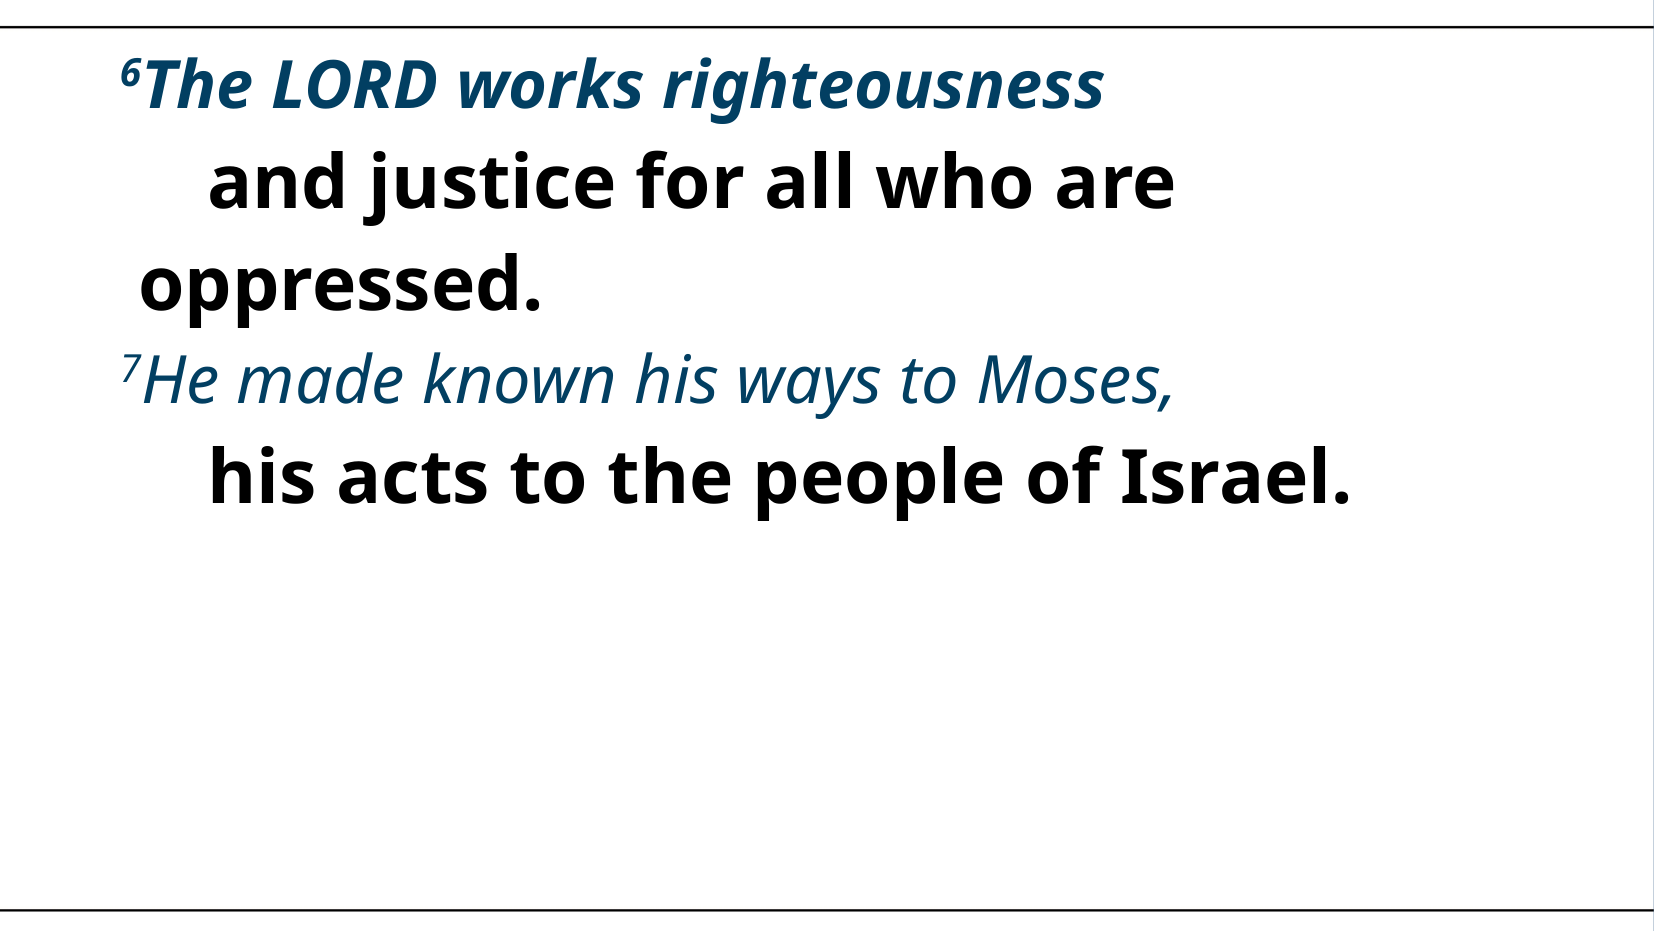

6The LORD works righteousness
 and justice for all who are oppressed.
7He made known his ways to Moses,
 his acts to the people of Israel.